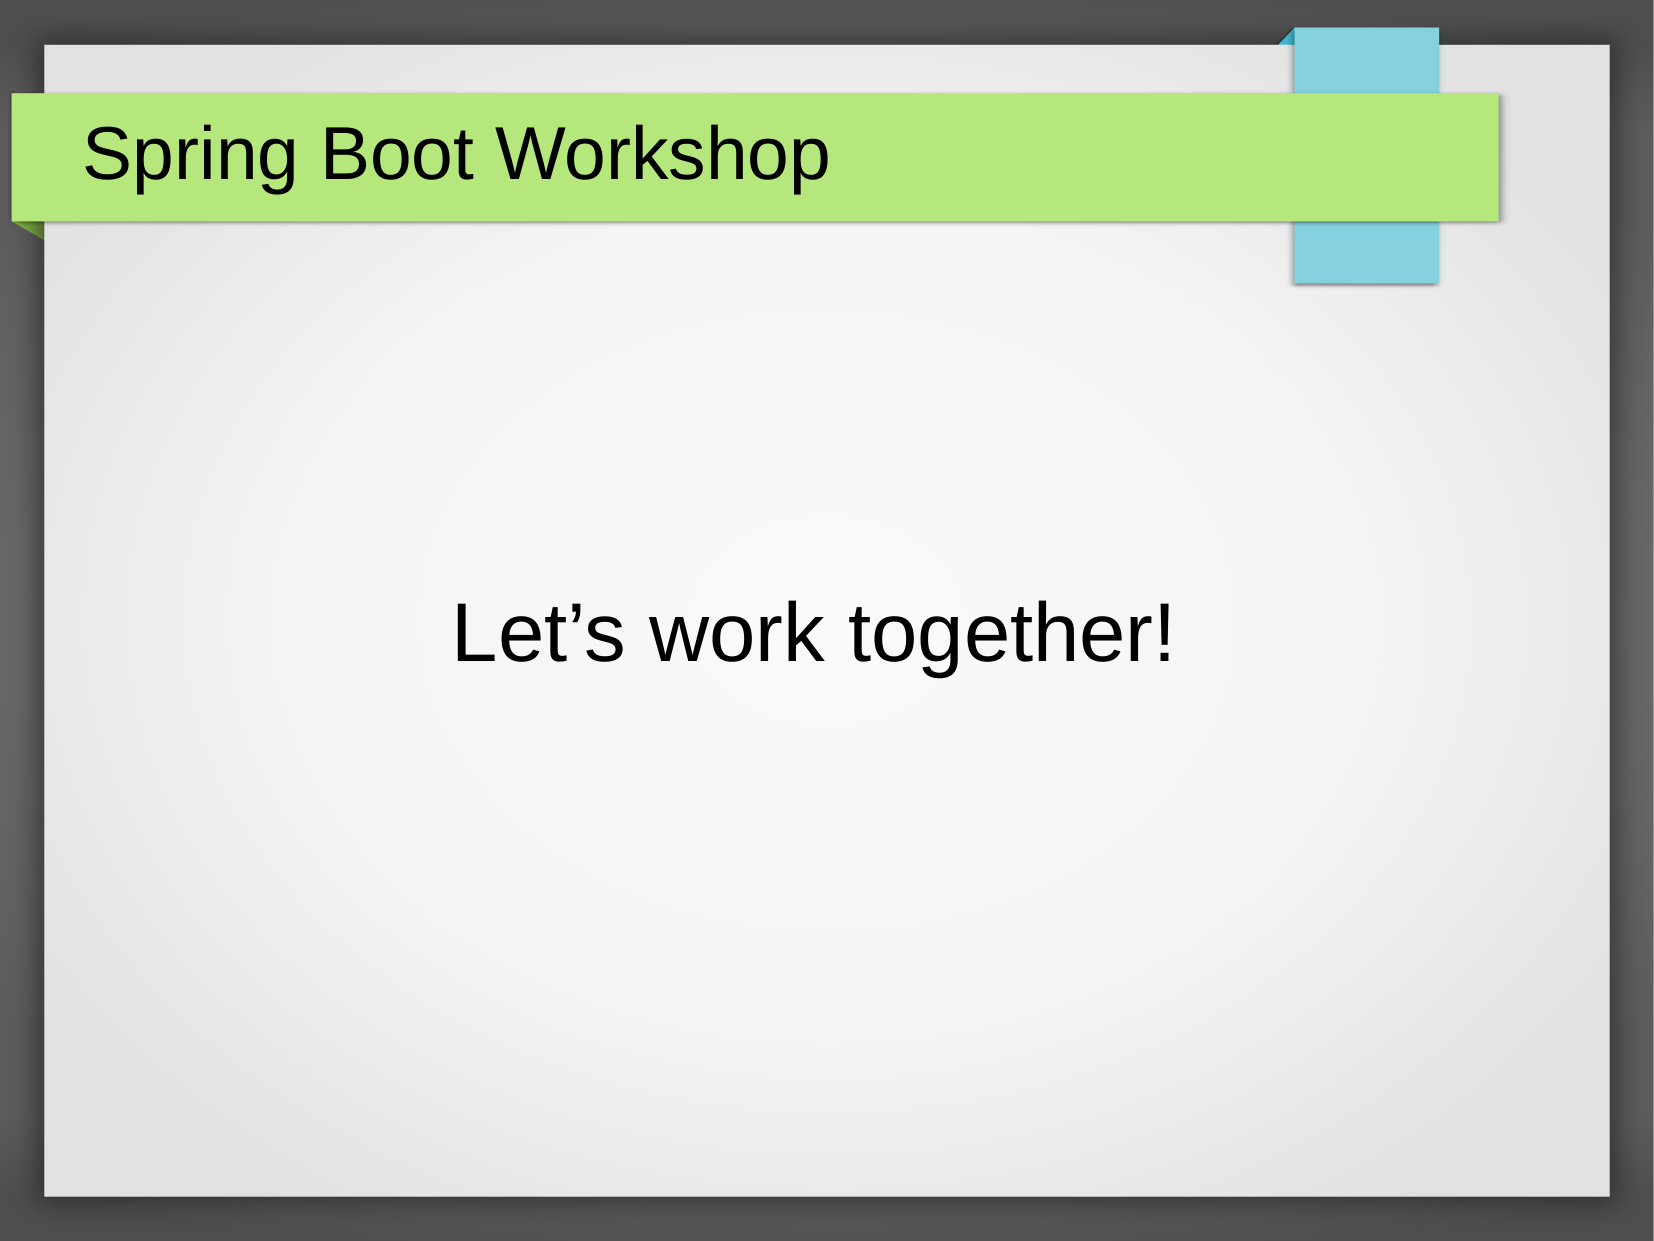

# Spring Boot Workshop
Let’s work together!